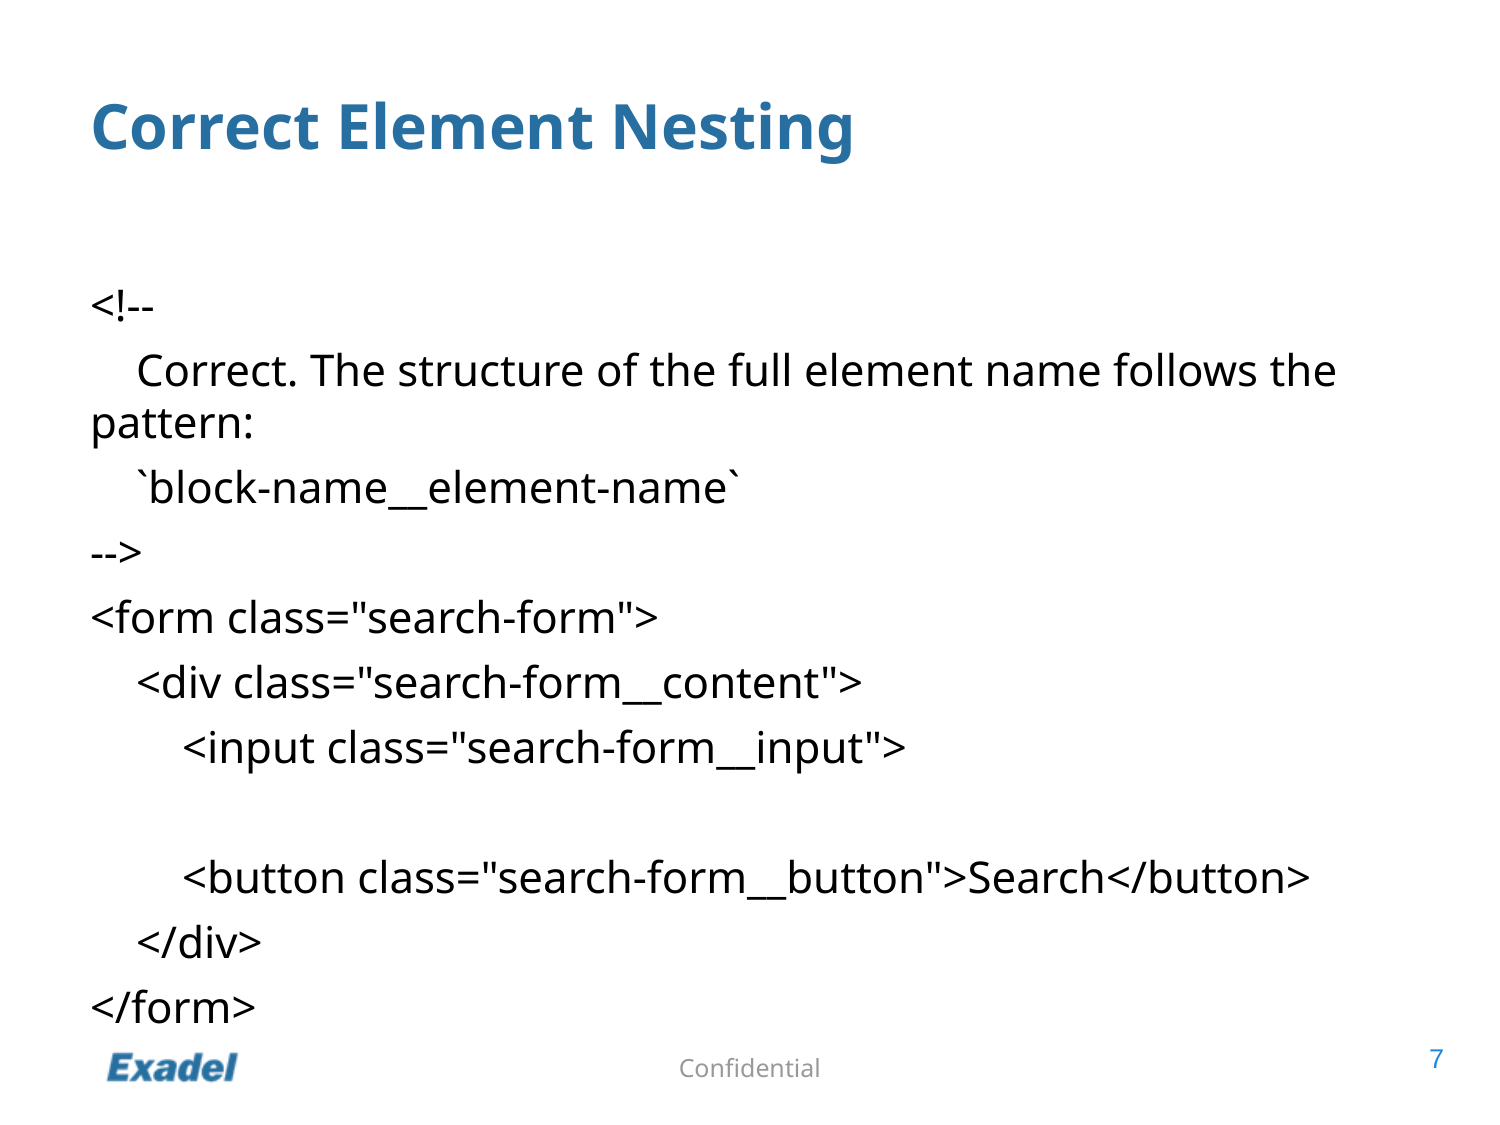

# Correct Element Nesting
<!--
 Correct. The structure of the full element name follows the pattern:
 `block-name__element-name`
-->
<form class="search-form">
 <div class="search-form__content">
 <input class="search-form__input">
 <button class="search-form__button">Search</button>
 </div>
</form>